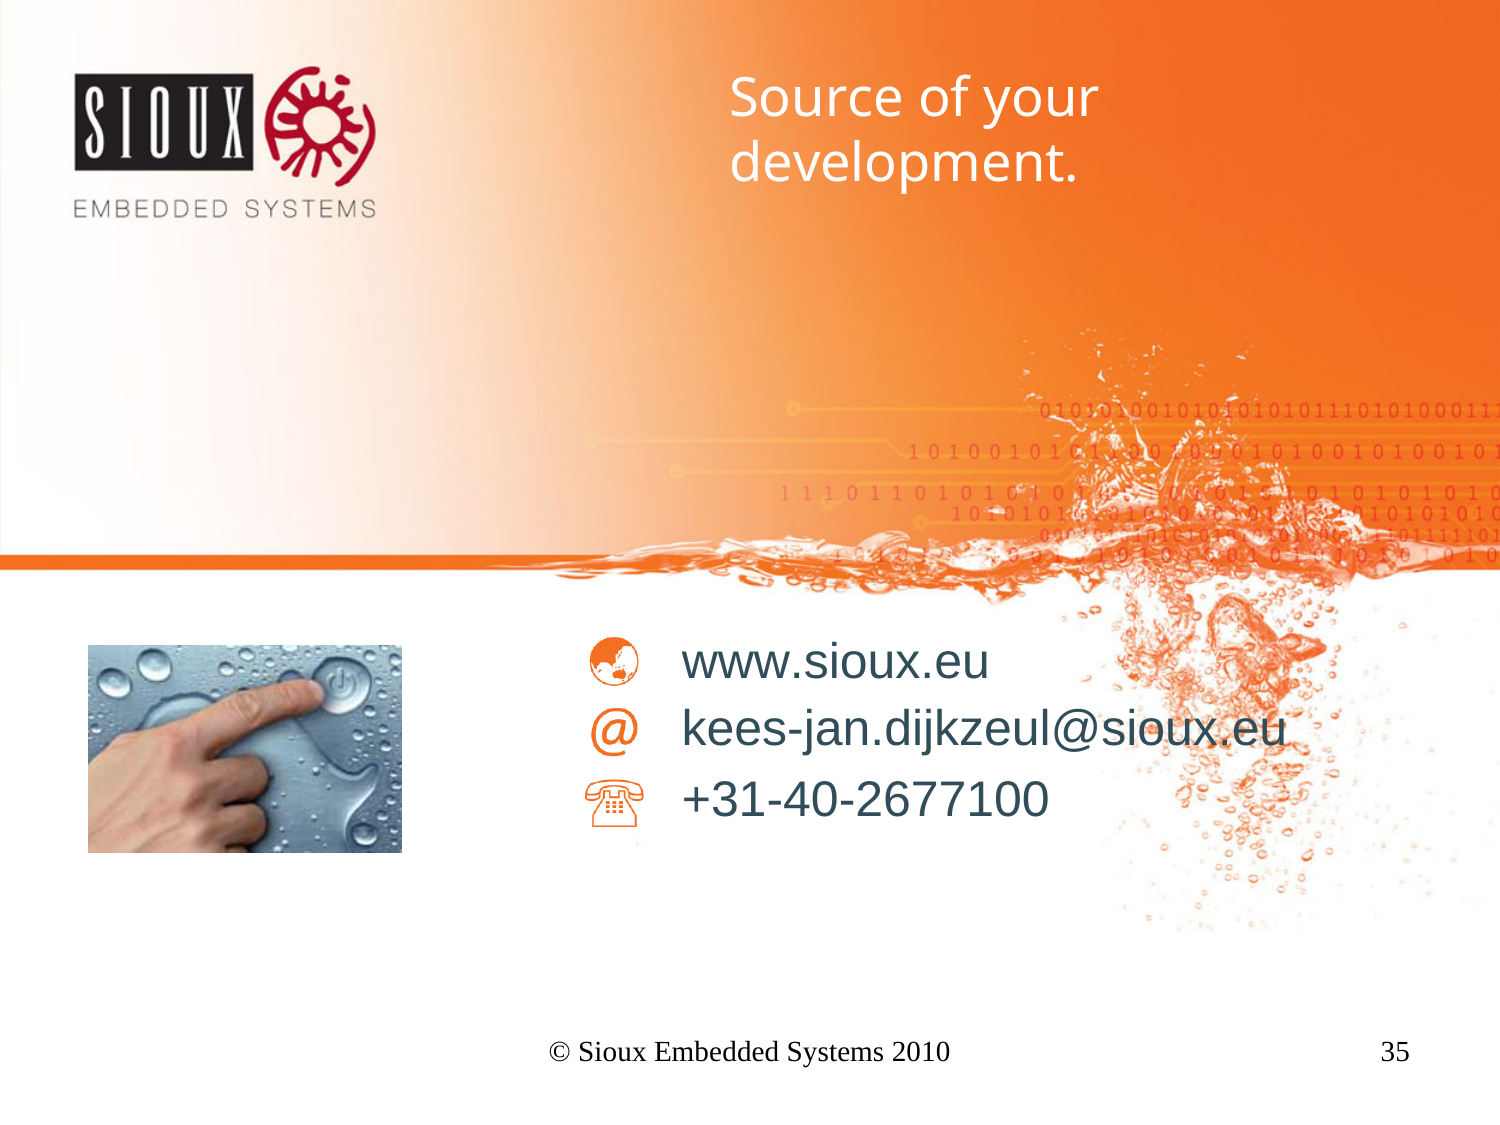

Source of your development.
www.sioux.eu
kees-jan.dijkzeul@sioux.eu
+31-40-2677100
© Sioux Embedded Systems 2010
35